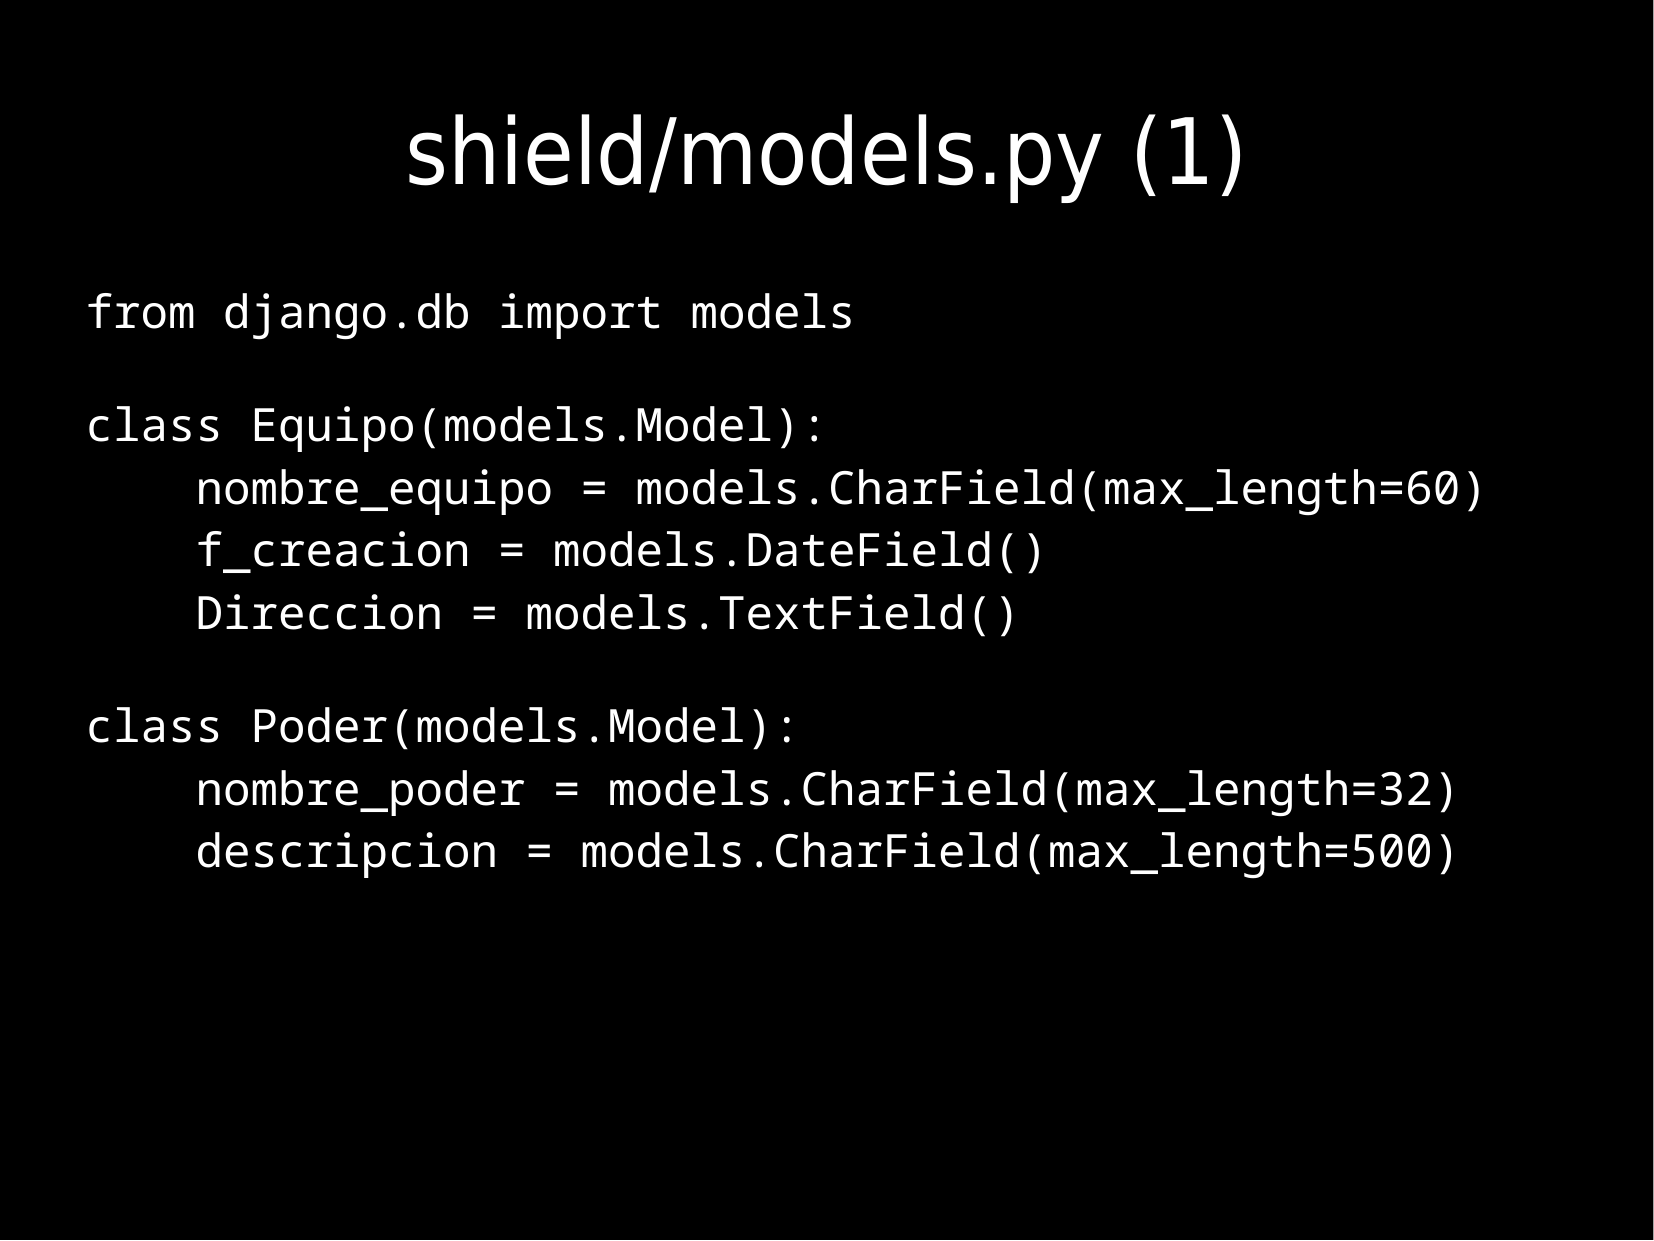

# shield/models.py (1)
from django.db import models
class Equipo(models.Model):
 nombre_equipo = models.CharField(max_length=60)
 f_creacion = models.DateField()
 Direccion = models.TextField()
class Poder(models.Model):
 nombre_poder = models.CharField(max_length=32)
 descripcion = models.CharField(max_length=500)